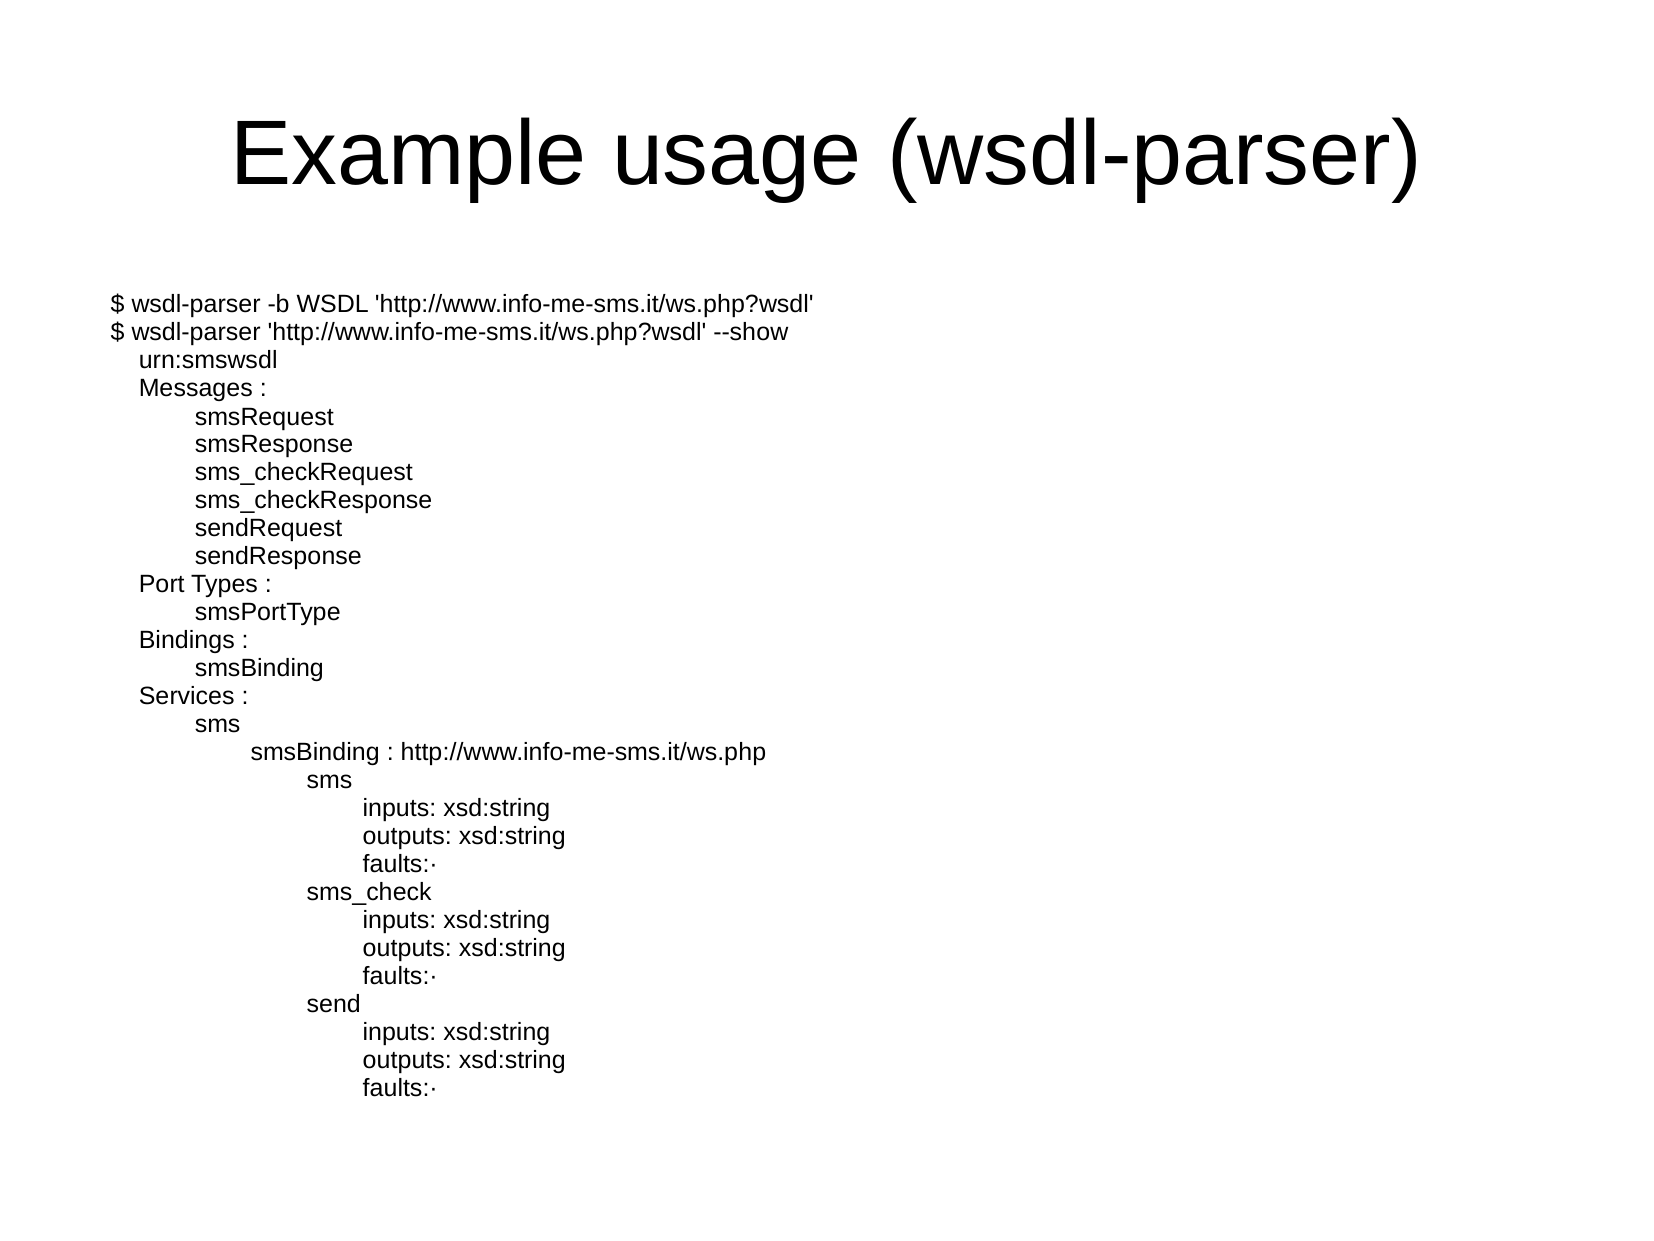

# Example usage (wsdl-parser)
 $ wsdl-parser -b WSDL 'http://www.info-me-sms.it/ws.php?wsdl'
 $ wsdl-parser 'http://www.info-me-sms.it/ws.php?wsdl' --show
 urn:smswsdl
 Messages :
 smsRequest
 smsResponse
 sms_checkRequest
 sms_checkResponse
 sendRequest
 sendResponse
 Port Types :
 smsPortType
 Bindings :
 smsBinding
 Services :
 sms
 smsBinding : http://www.info-me-sms.it/ws.php
 sms
 inputs: xsd:string
 outputs: xsd:string
 faults:·
 sms_check
 inputs: xsd:string
 outputs: xsd:string
 faults:·
 send
 inputs: xsd:string
 outputs: xsd:string
 faults:·